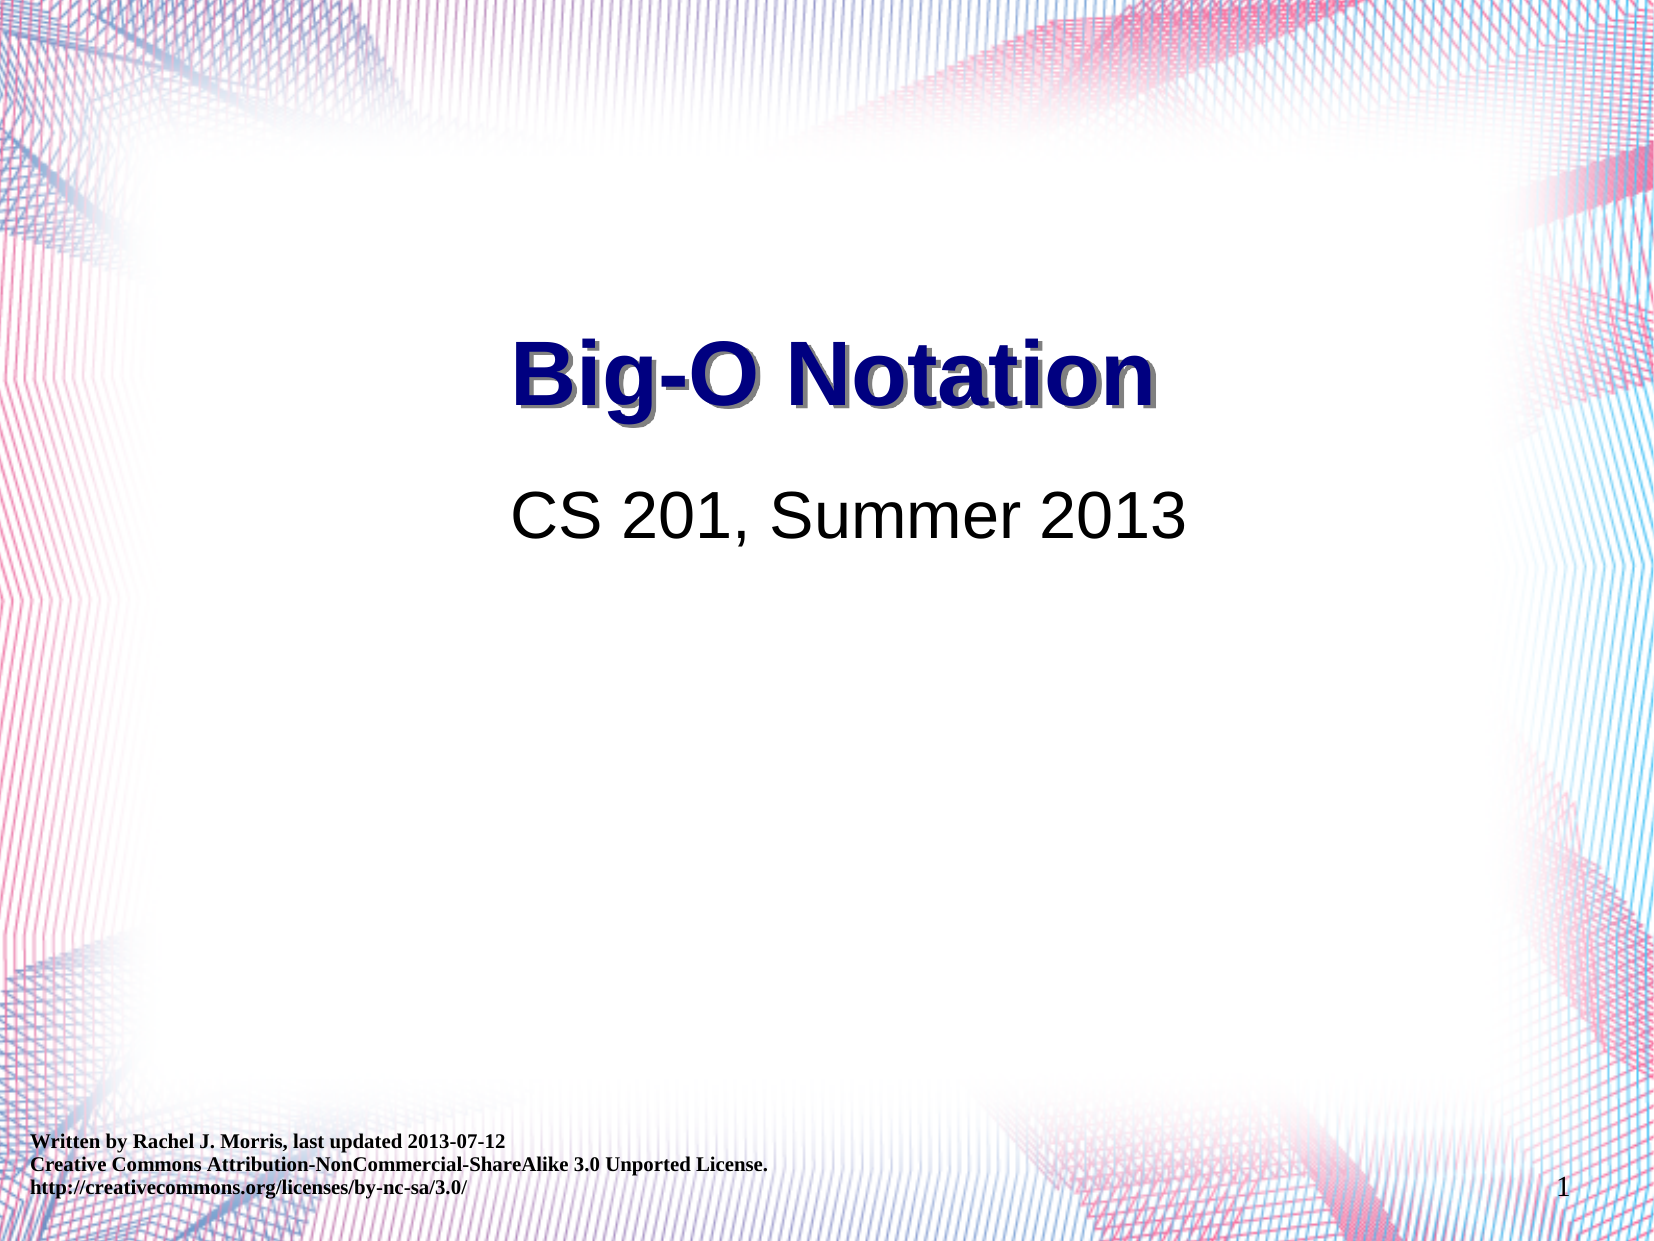

# Big-O Notation
CS 201, Summer 2013
1